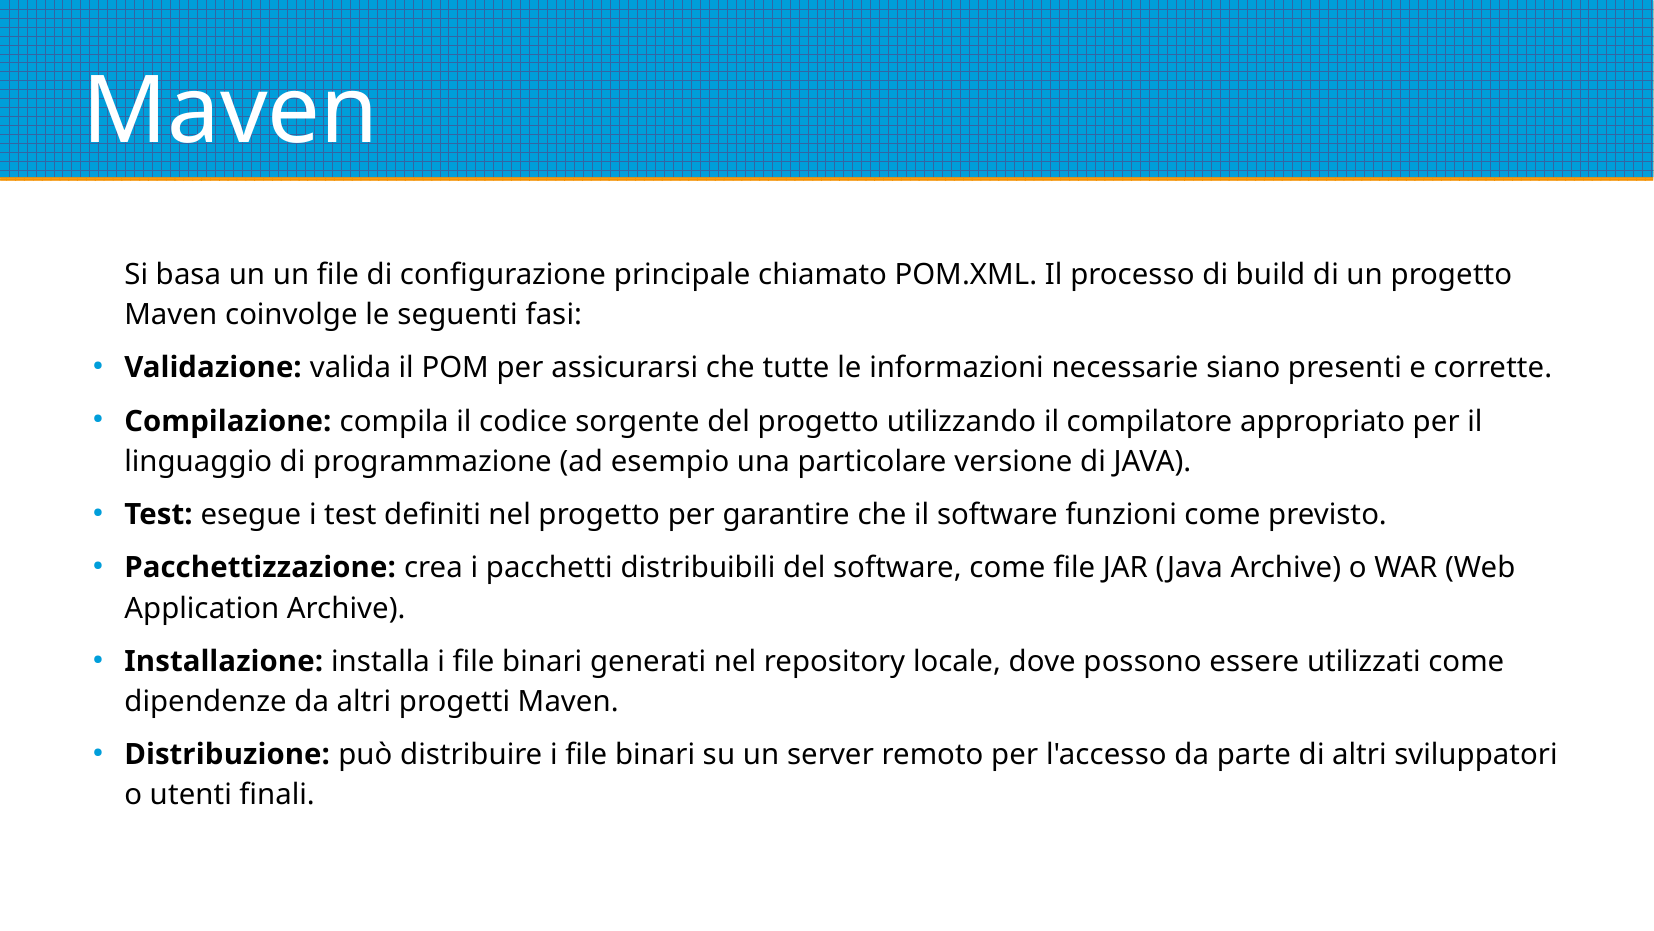

# Maven
Si basa un un file di configurazione principale chiamato POM.XML. Il processo di build di un progetto Maven coinvolge le seguenti fasi:
Validazione: valida il POM per assicurarsi che tutte le informazioni necessarie siano presenti e corrette.
Compilazione: compila il codice sorgente del progetto utilizzando il compilatore appropriato per il linguaggio di programmazione (ad esempio una particolare versione di JAVA).
Test: esegue i test definiti nel progetto per garantire che il software funzioni come previsto.
Pacchettizzazione: crea i pacchetti distribuibili del software, come file JAR (Java Archive) o WAR (Web Application Archive).
Installazione: installa i file binari generati nel repository locale, dove possono essere utilizzati come dipendenze da altri progetti Maven.
Distribuzione: può distribuire i file binari su un server remoto per l'accesso da parte di altri sviluppatori o utenti finali.